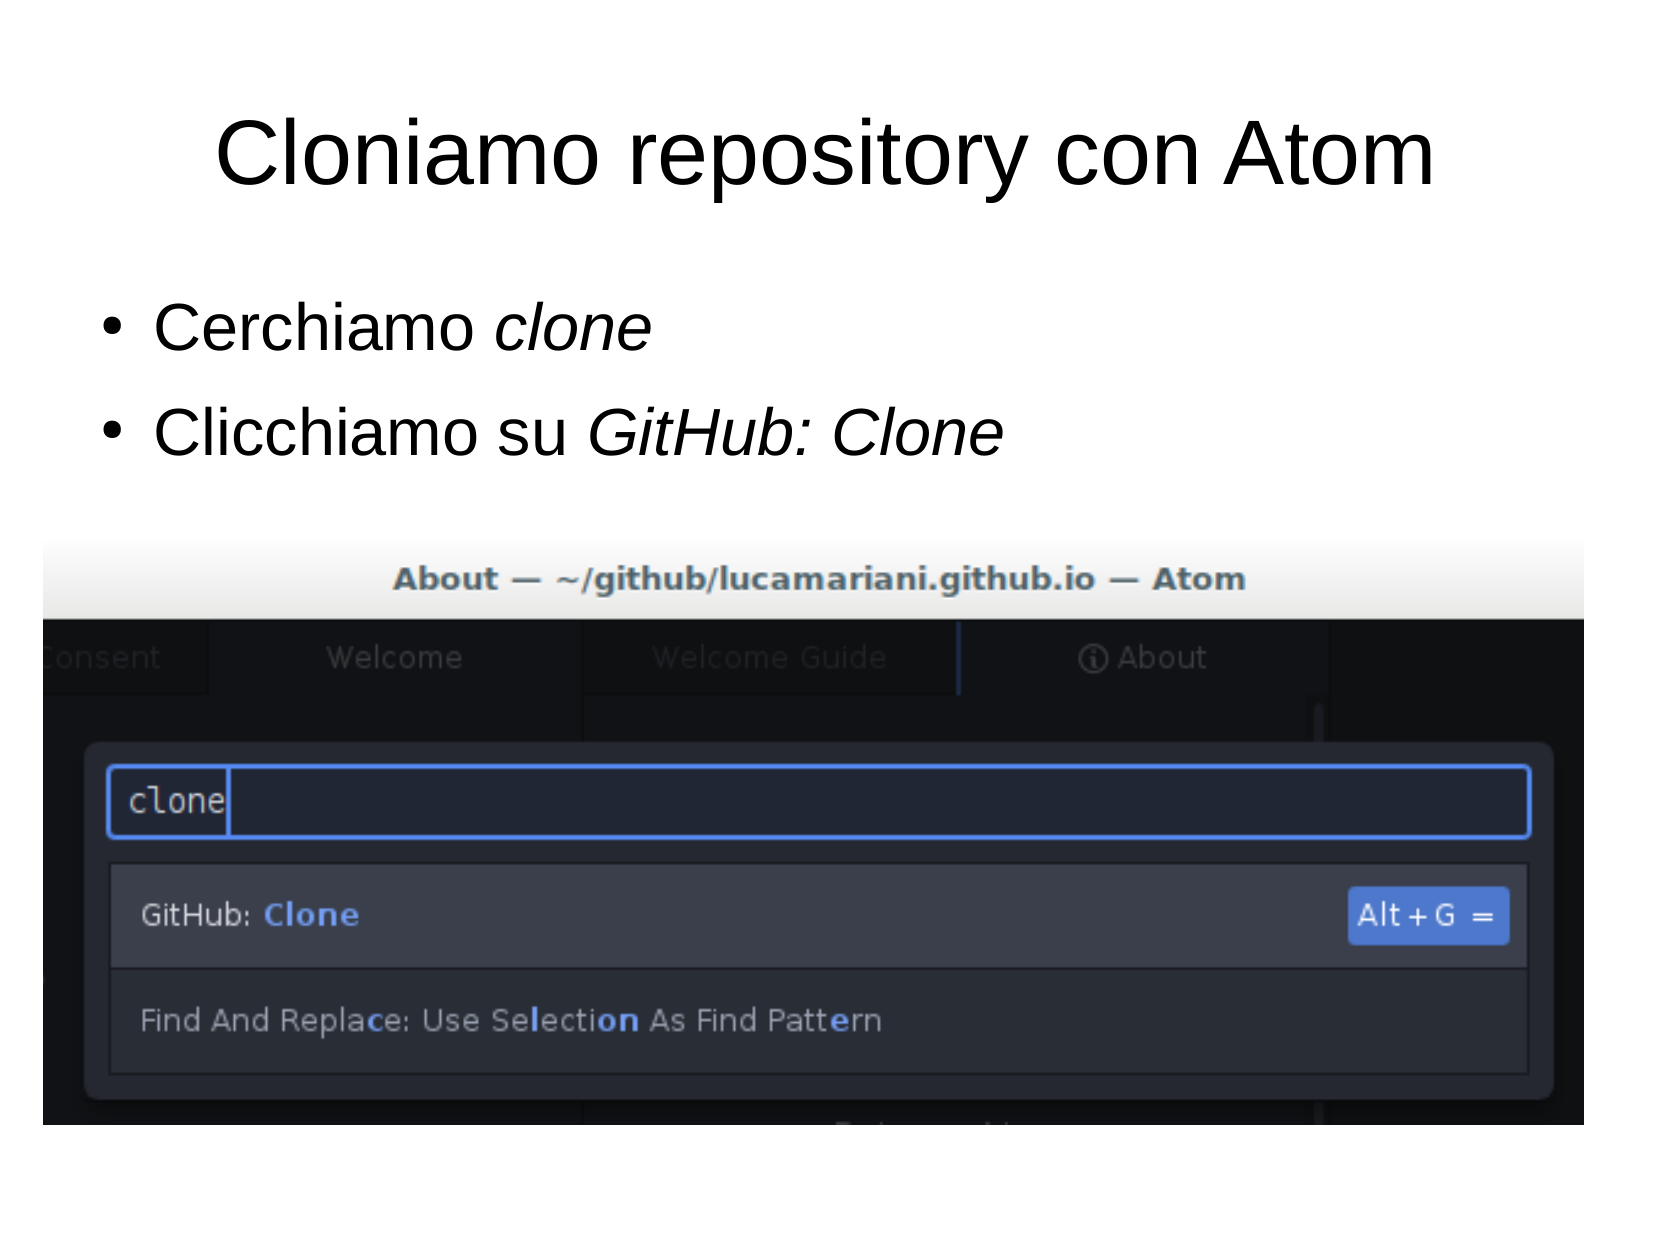

# Cloniamo repository con Atom
Cerchiamo clone
Clicchiamo su GitHub: Clone